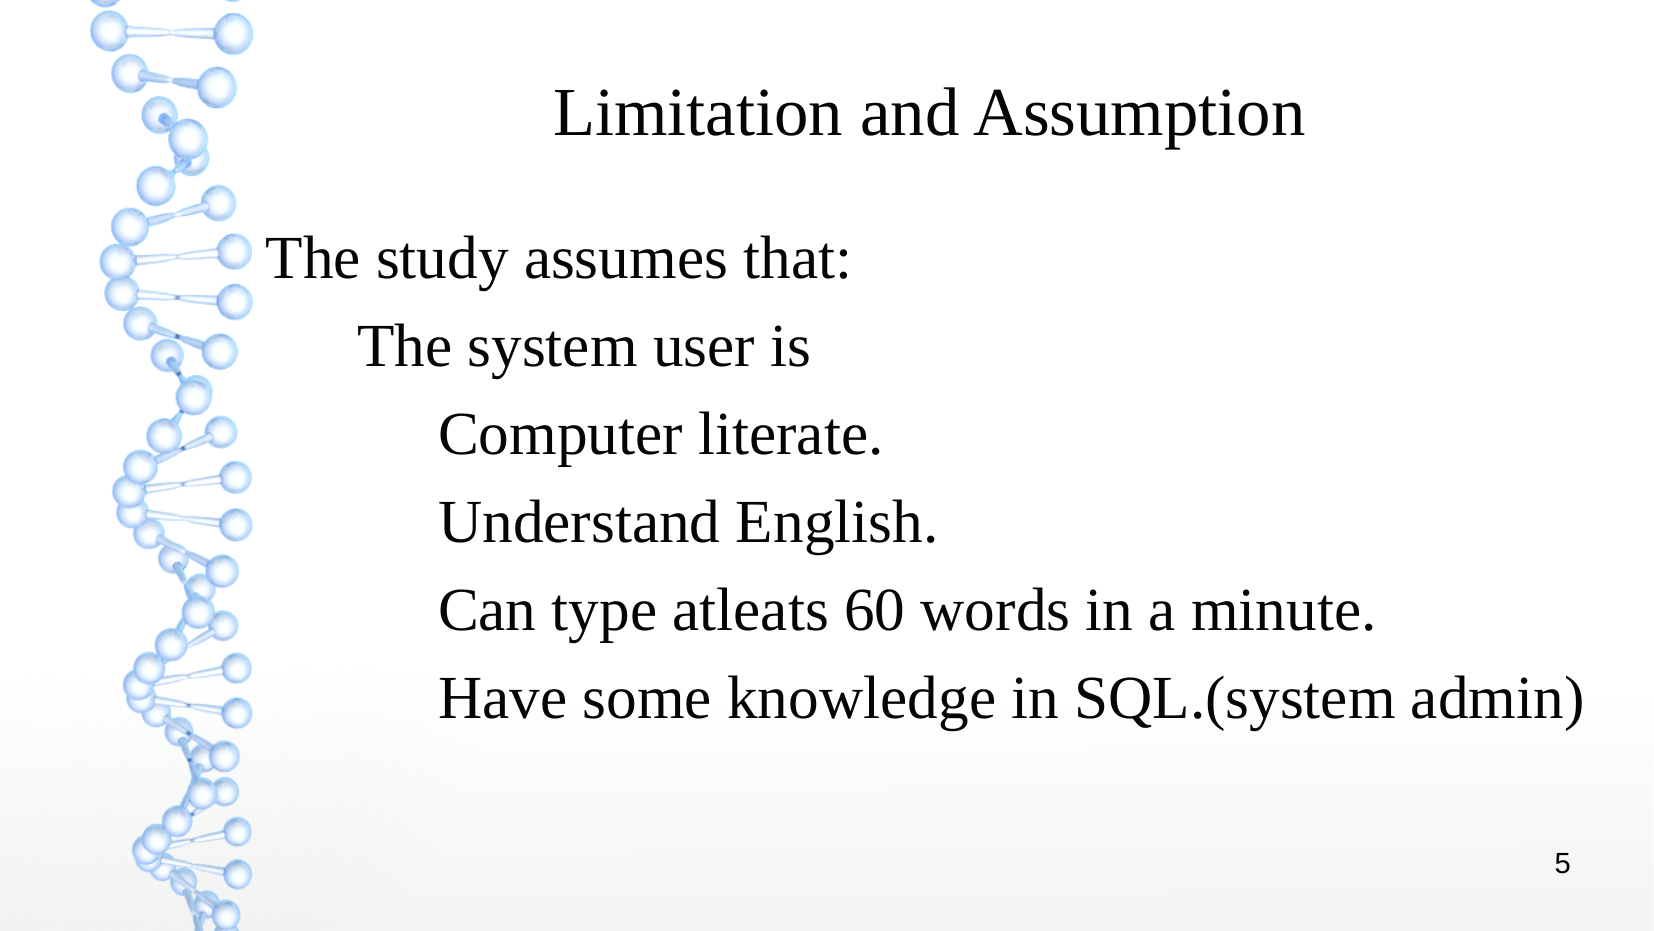

# Limitation and Assumption
The study assumes that:
 The system user is
Computer literate.
Understand English.
Can type atleats 60 words in a minute.
Have some knowledge in SQL.(system admin)
5